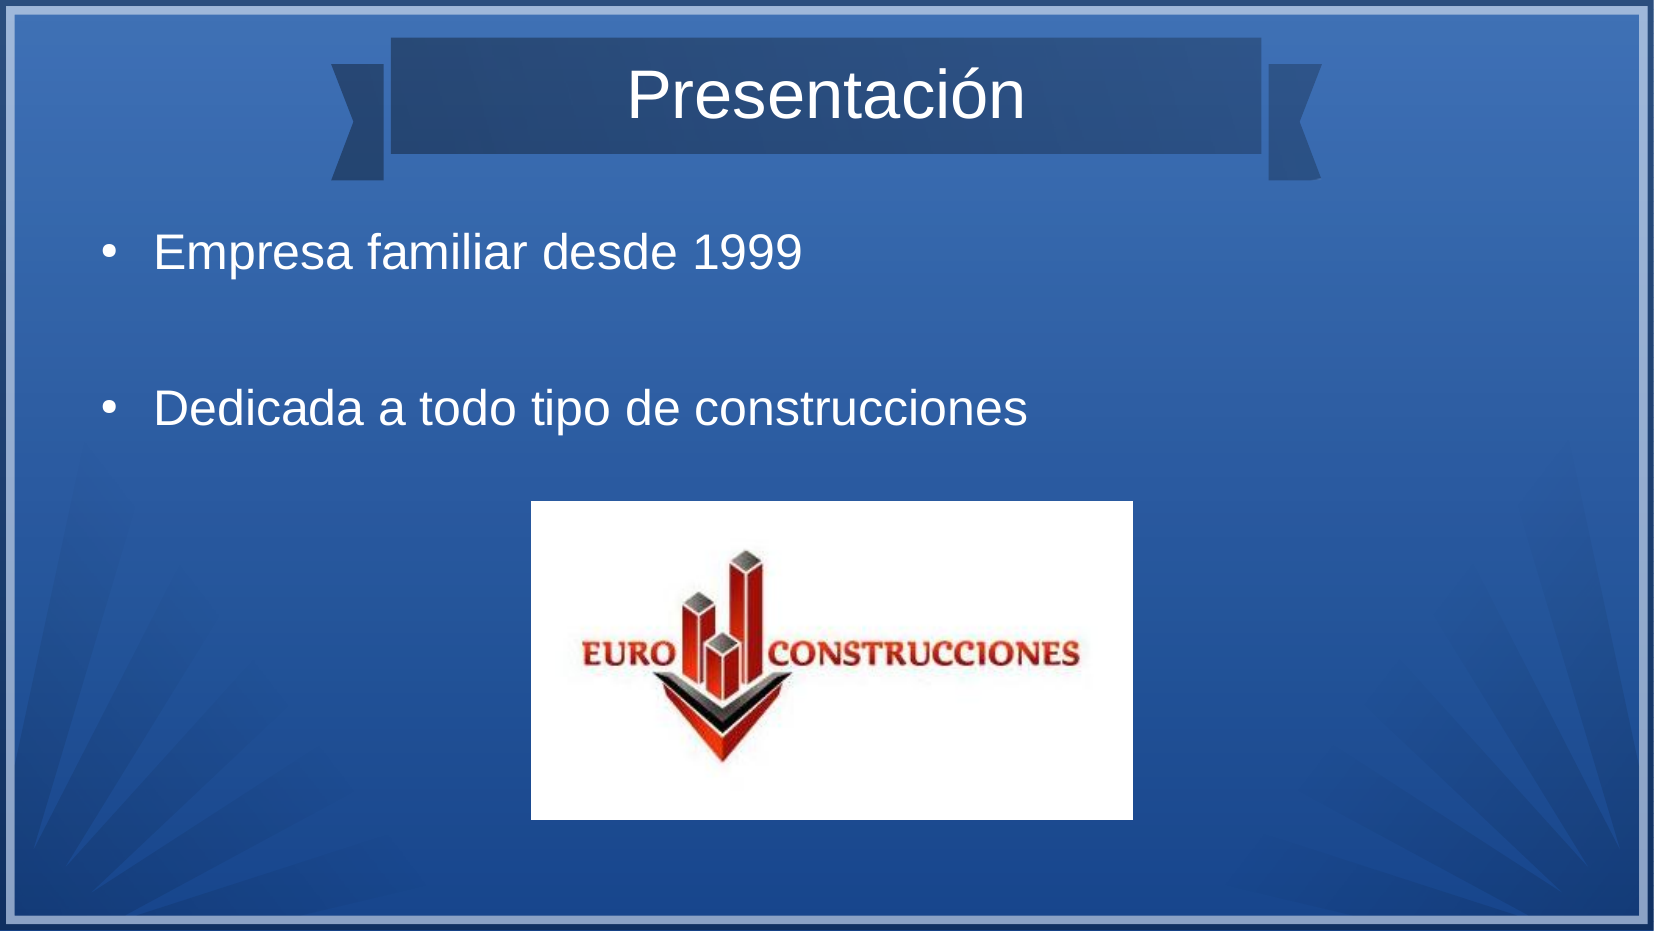

# Presentación
Empresa familiar desde 1999
Dedicada a todo tipo de construcciones